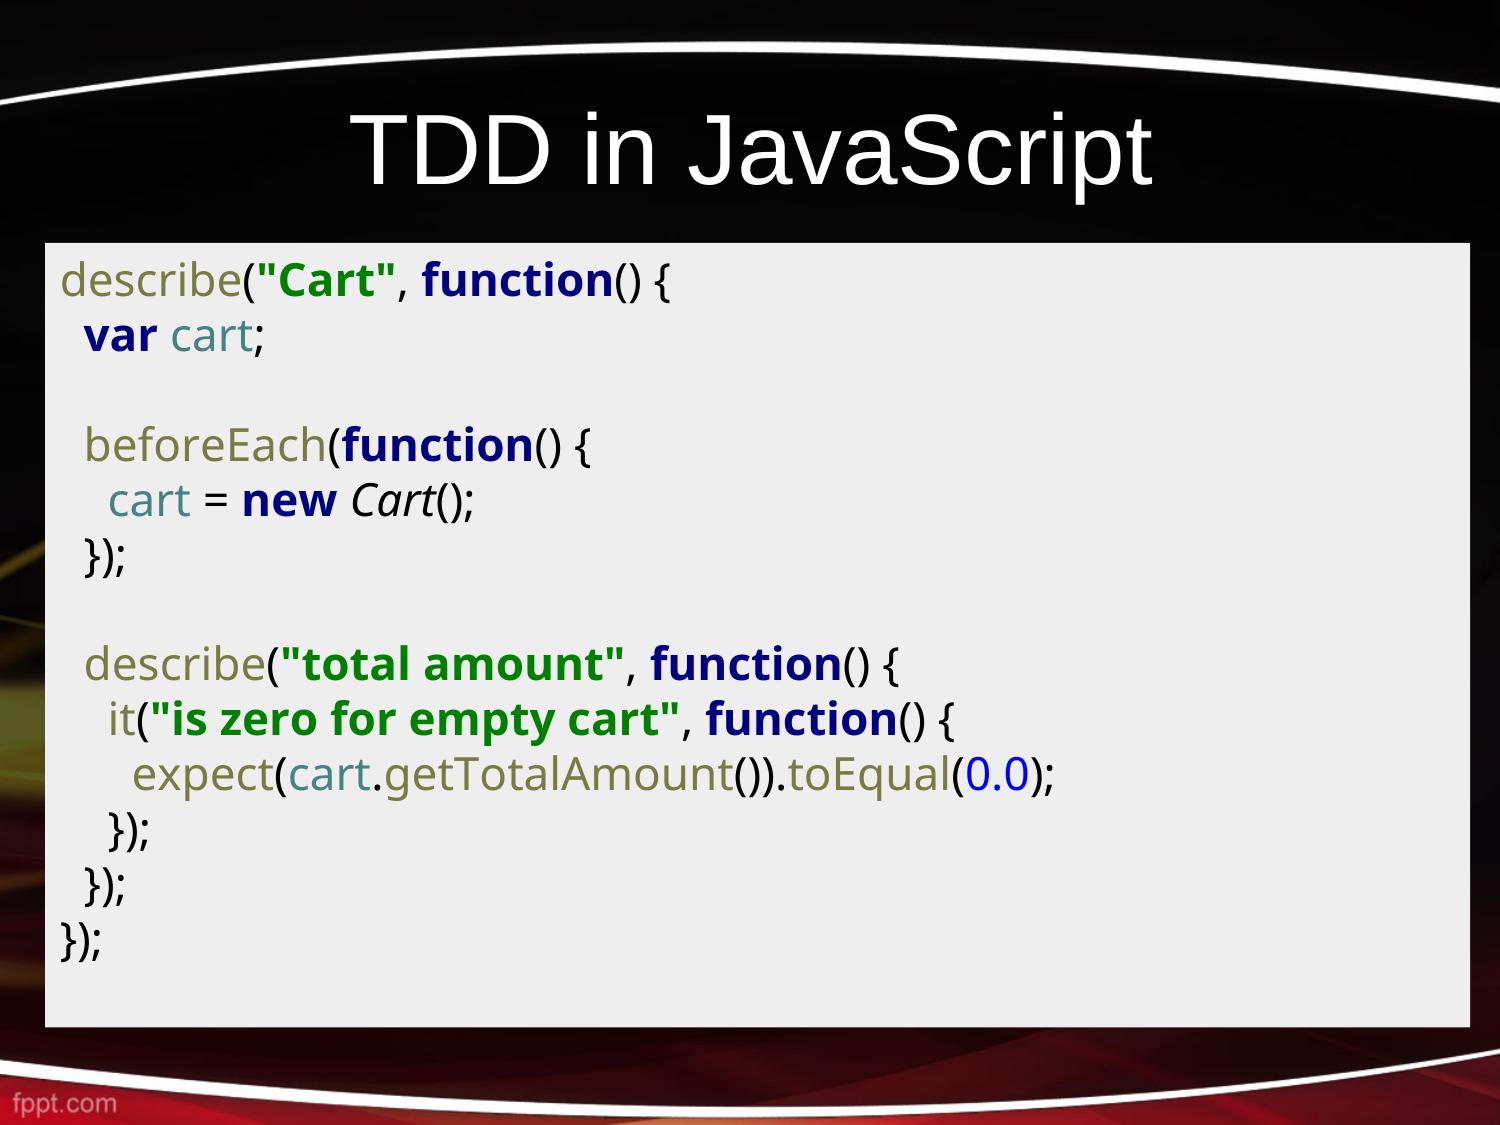

# TDD in JavaScript
describe("Cart", function() {
 var cart;
 beforeEach(function() {
 cart = new Cart();
 });
 describe("total amount", function() {
 it("is zero for empty cart", function() {
 expect(cart.getTotalAmount()).toEqual(0.0);
 });
 });
});